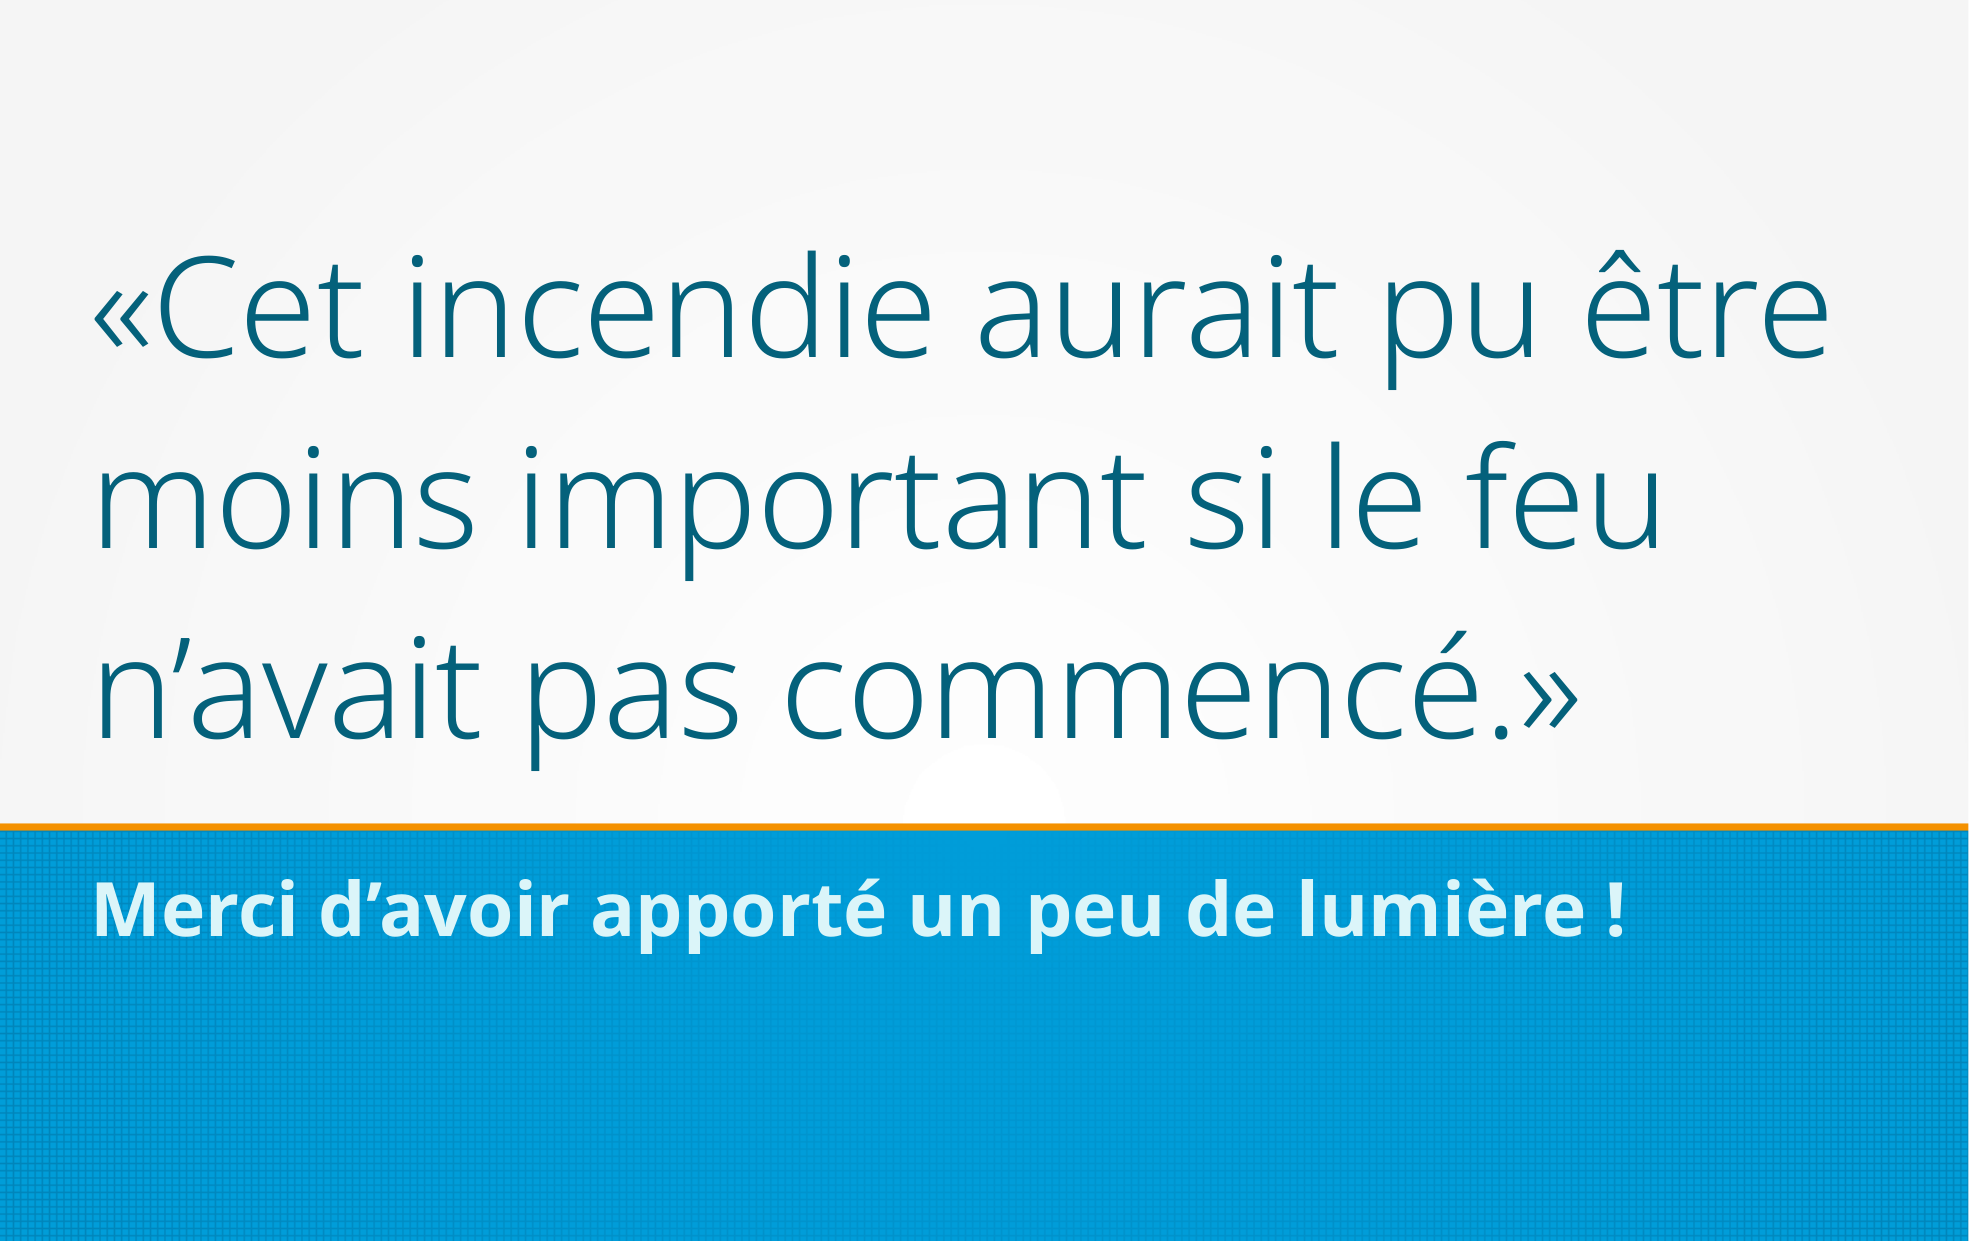

# «Cet incendie aurait pu être moins important si le feu n’avait pas commencé.»
Merci d’avoir apporté un peu de lumière !